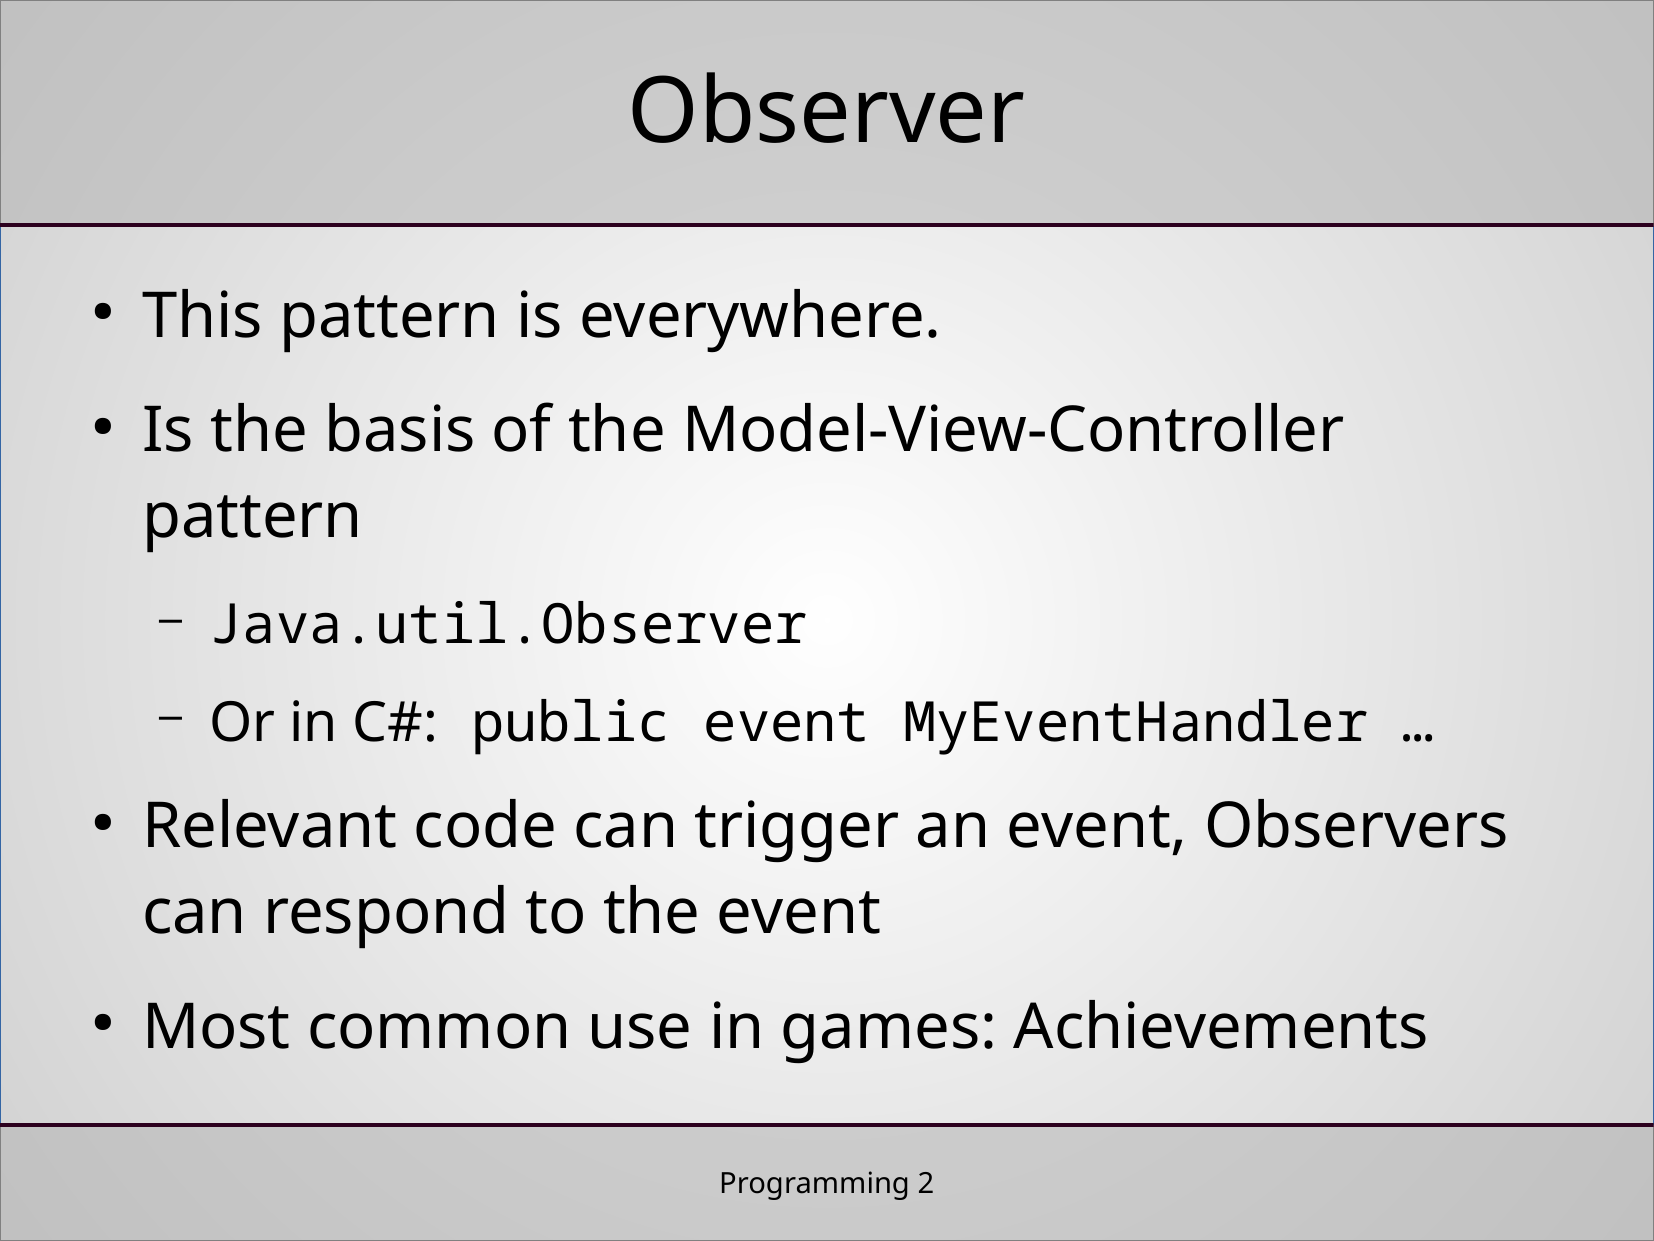

# Observer
This pattern is everywhere.
Is the basis of the Model-View-Controller pattern
Java.util.Observer
Or in C#: public event MyEventHandler …
Relevant code can trigger an event, Observers can respond to the event
Most common use in games: Achievements